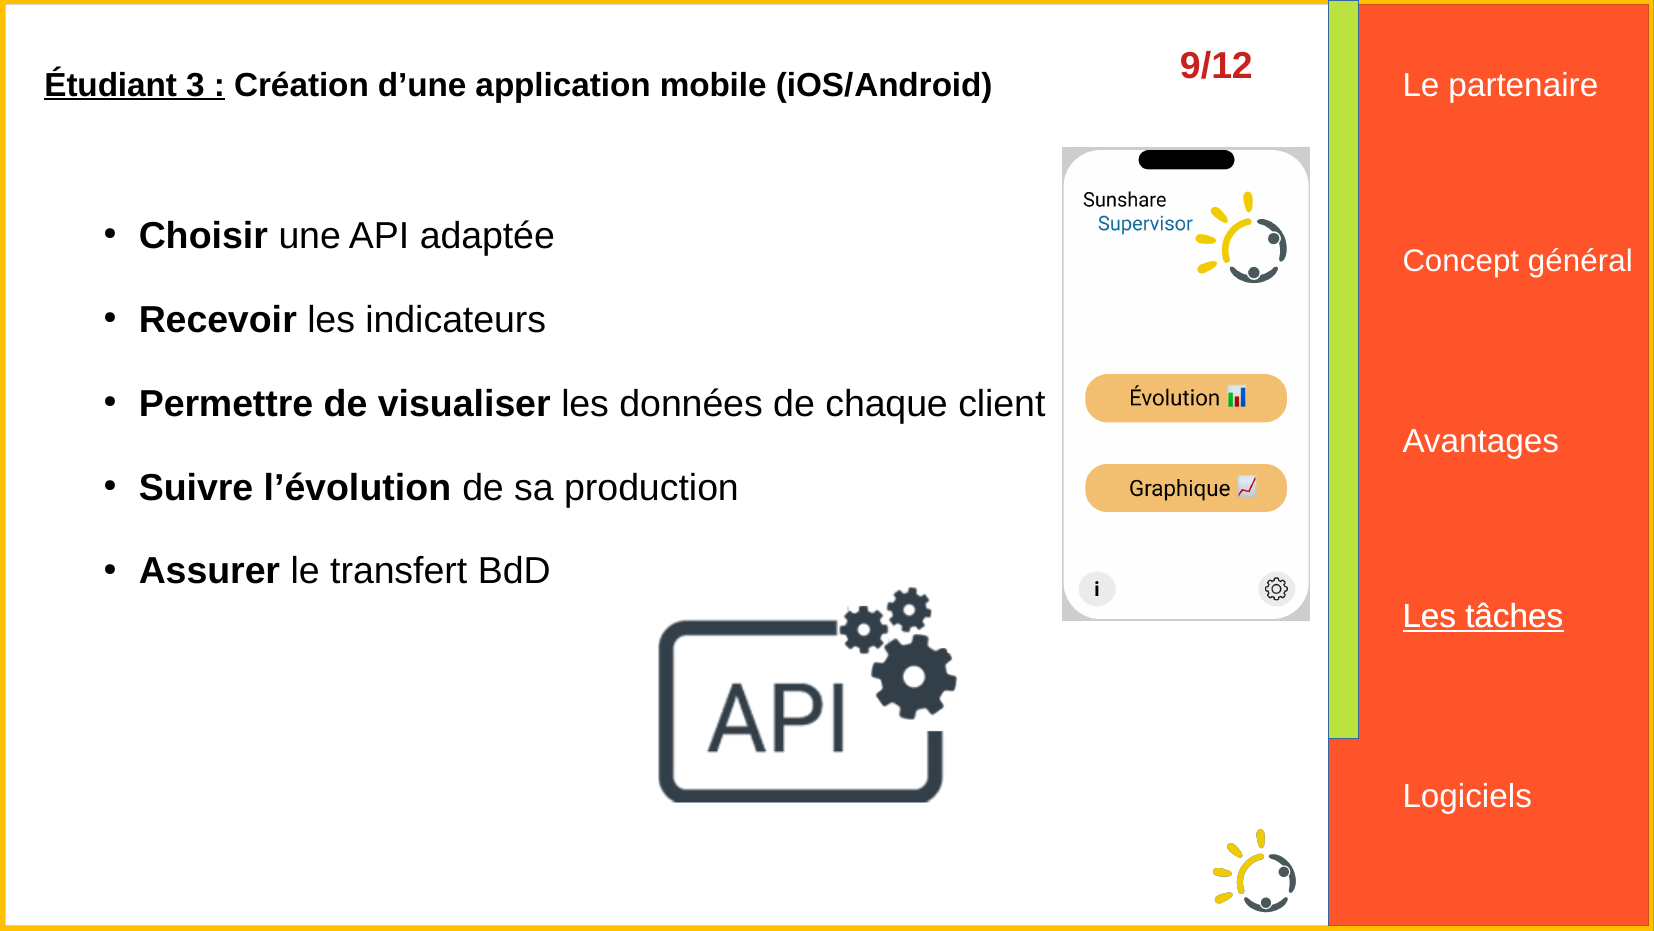

Étudiant 3 : Création d’une application mobile (iOS/Android)
Choisir une API adaptée
Recevoir les indicateurs
Permettre de visualiser les données de chaque client
Suivre l’évolution de sa production
Assurer le transfert BdD
Concept général
Avantages
Les tâches
Les tâches